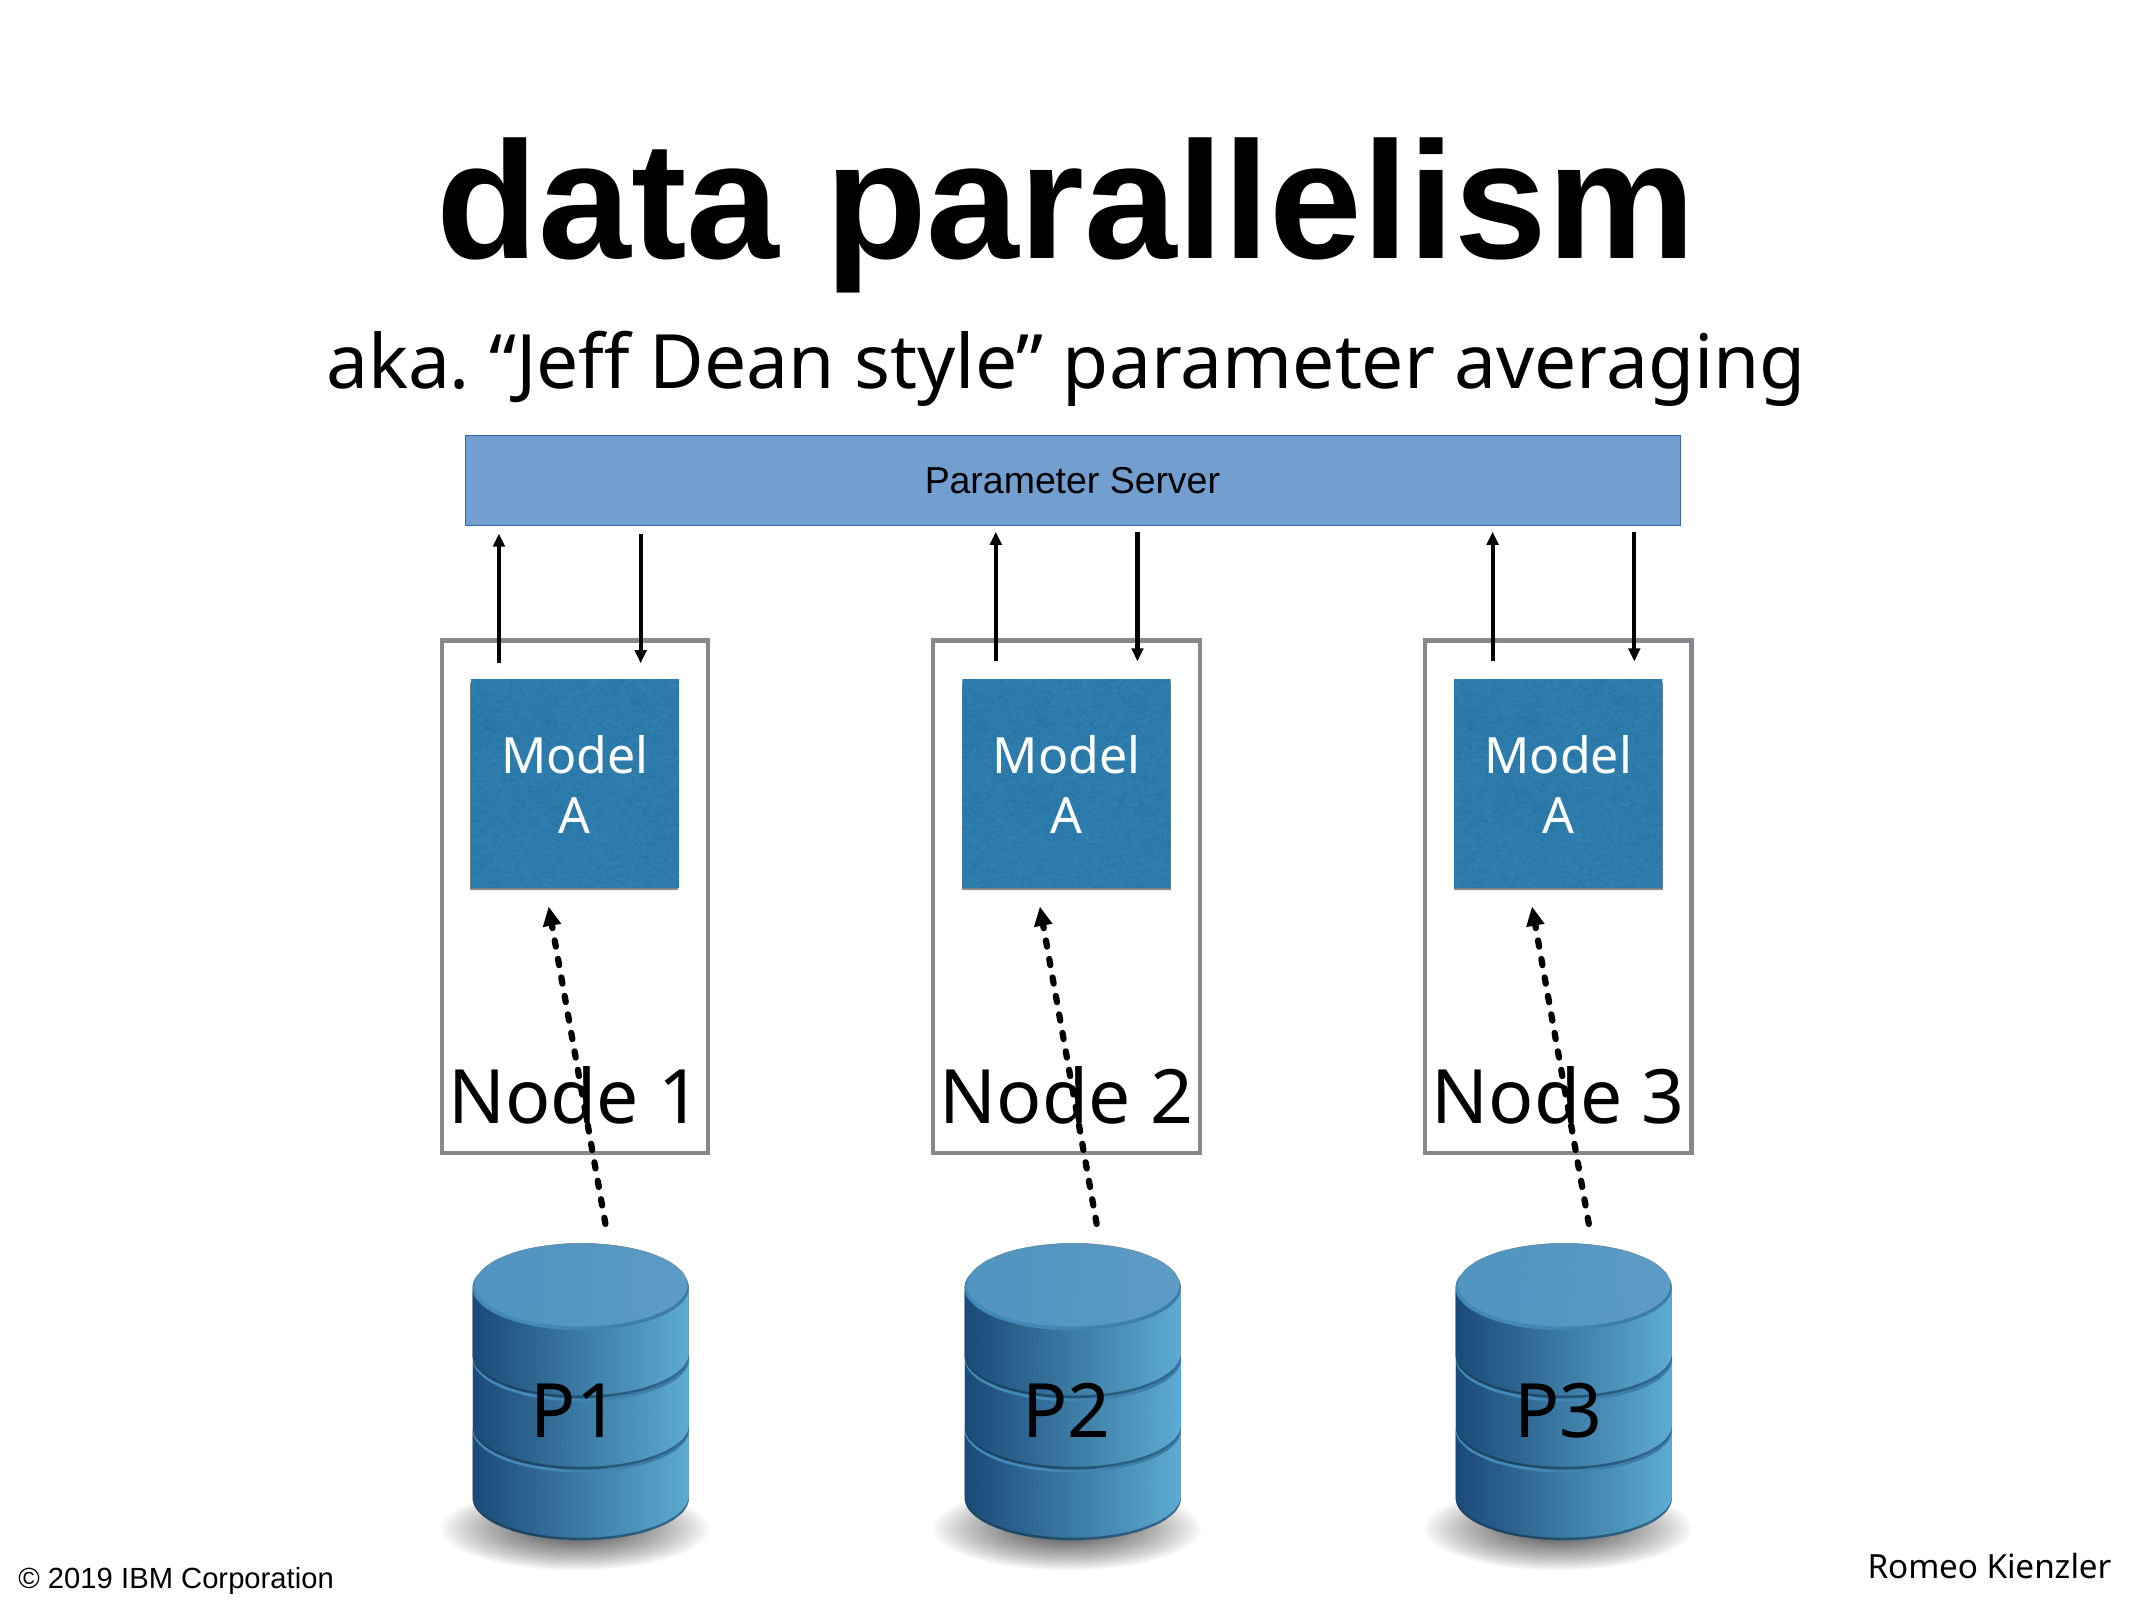

data parallelism
aka. “Jeff Dean style” parameter averaging
Parameter Server
Model A
Model A
Model A
Node 1
Node 2
Node 3
P1
P2
P3